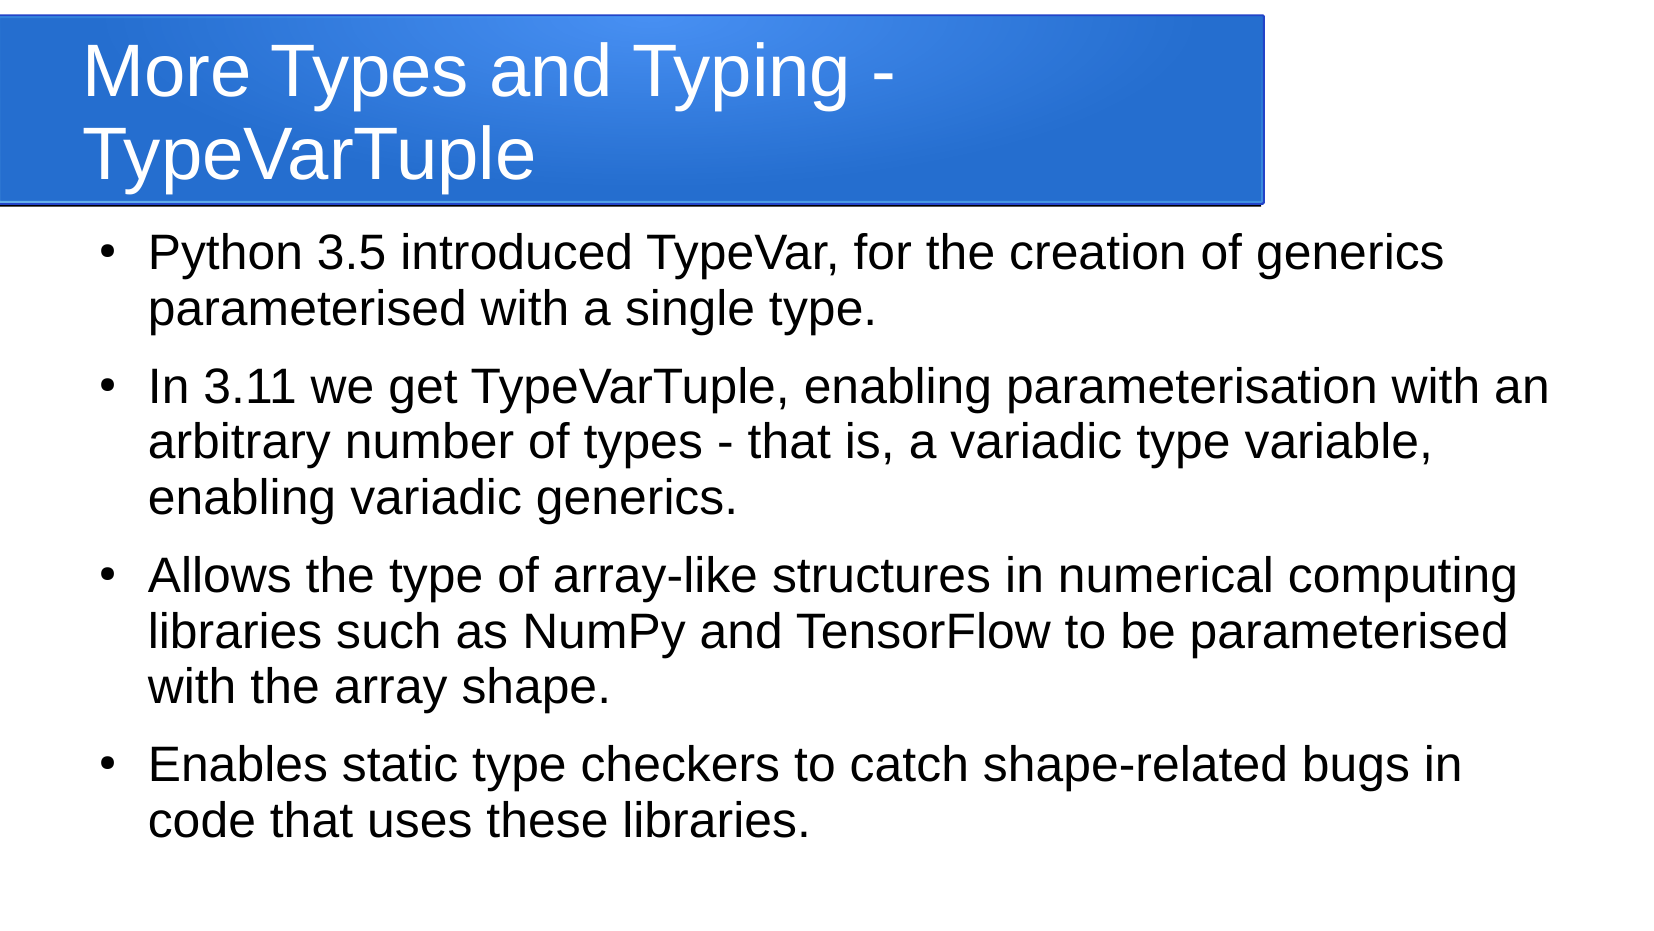

# More Types and Typing - TypeVarTuple
Python 3.5 introduced TypeVar, for the creation of generics parameterised with a single type.
In 3.11 we get TypeVarTuple, enabling parameterisation with an arbitrary number of types - that is, a variadic type variable, enabling variadic generics.
Allows the type of array-like structures in numerical computing libraries such as NumPy and TensorFlow to be parameterised with the array shape.
Enables static type checkers to catch shape-related bugs in code that uses these libraries.